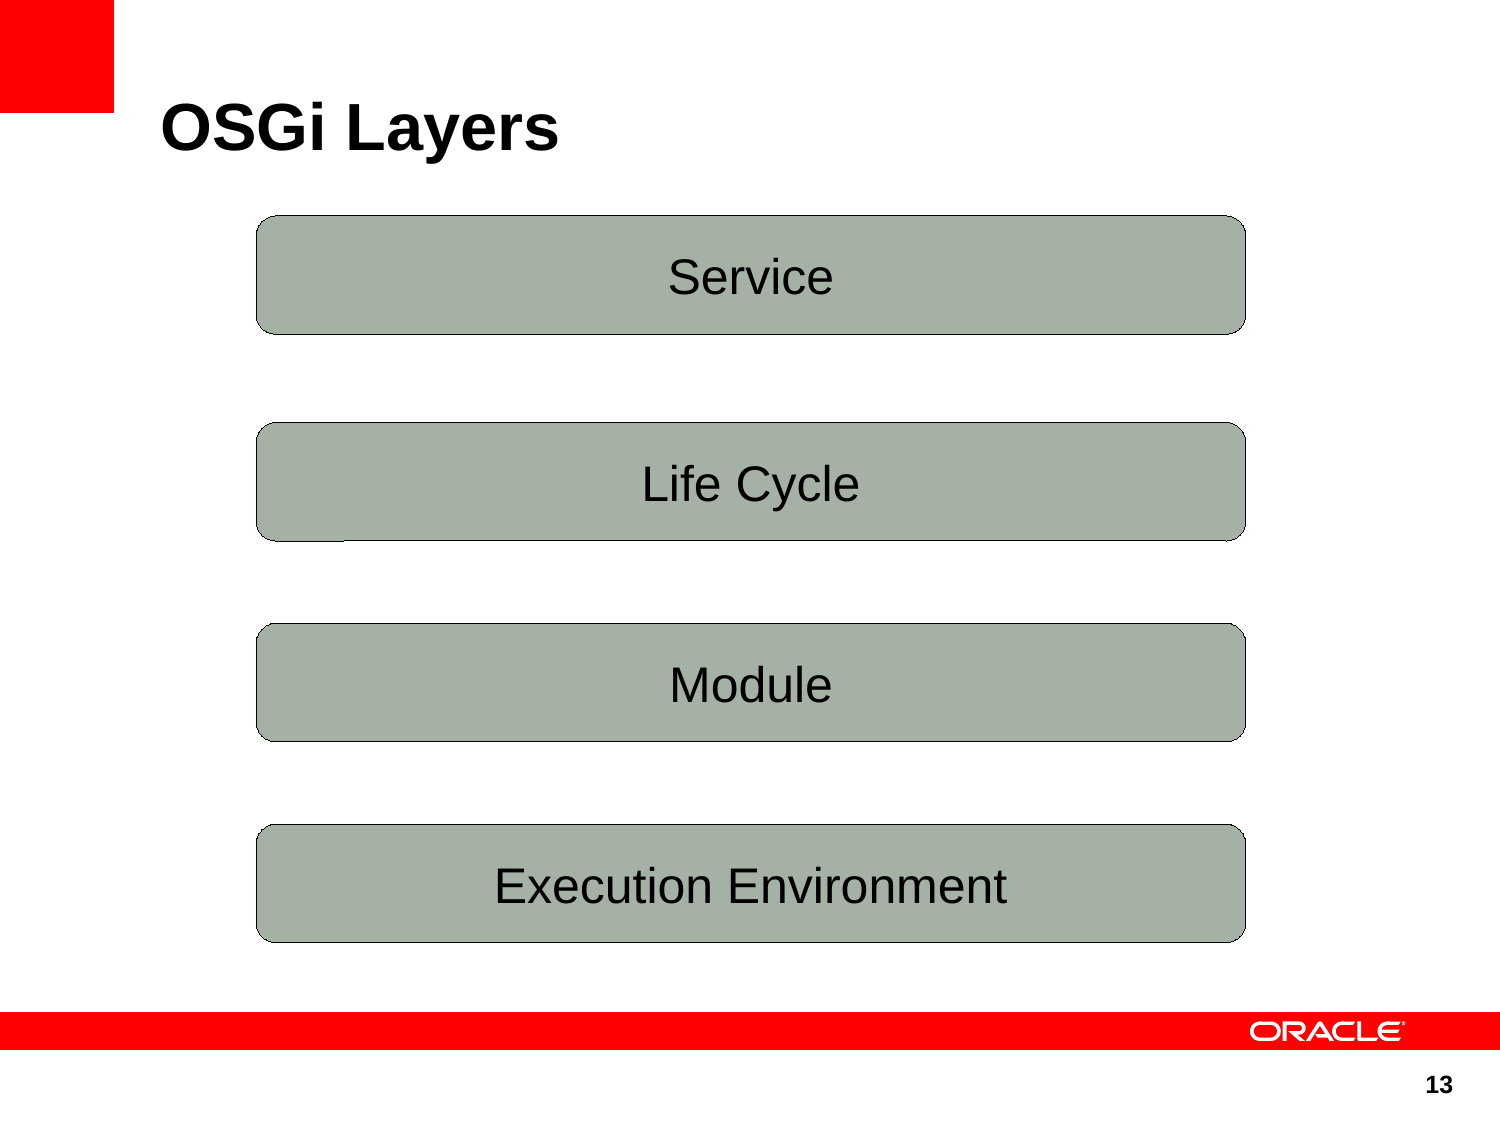

# OSGi Layers
Service
Life Cycle
Module
Execution Environment